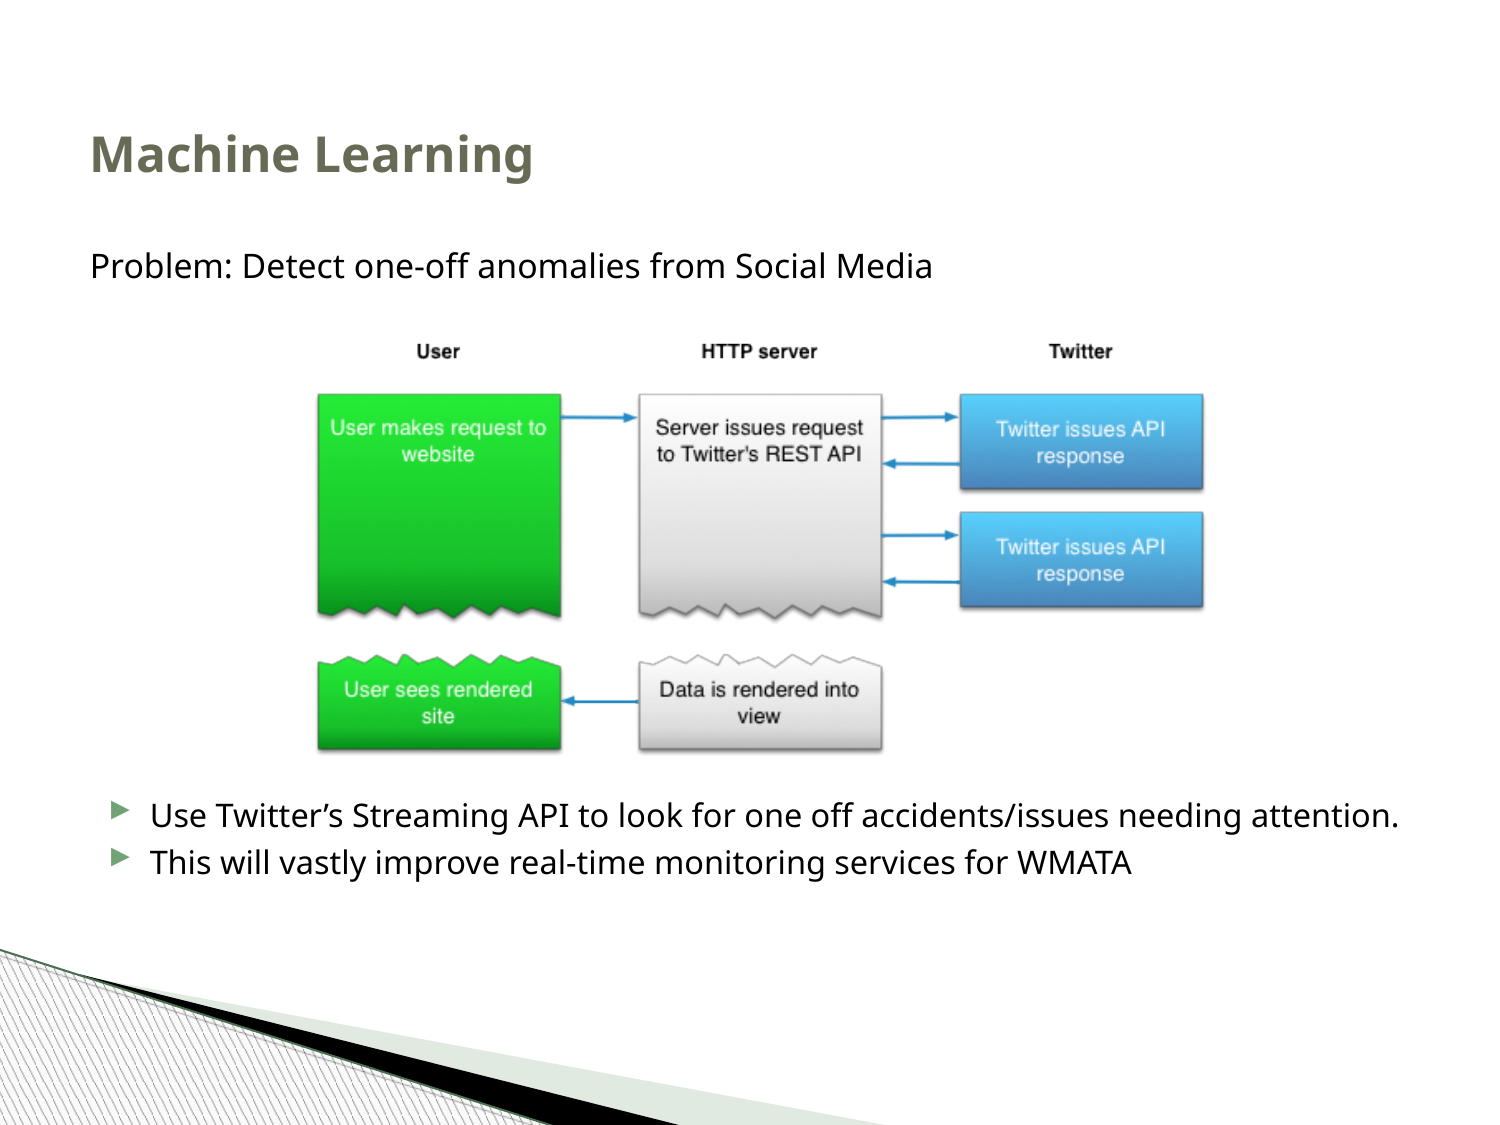

Machine Learning
Problem: Detect one-off anomalies from Social Media
# Use Twitter’s Streaming API to look for one off accidents/issues needing attention.
This will vastly improve real-time monitoring services for WMATA